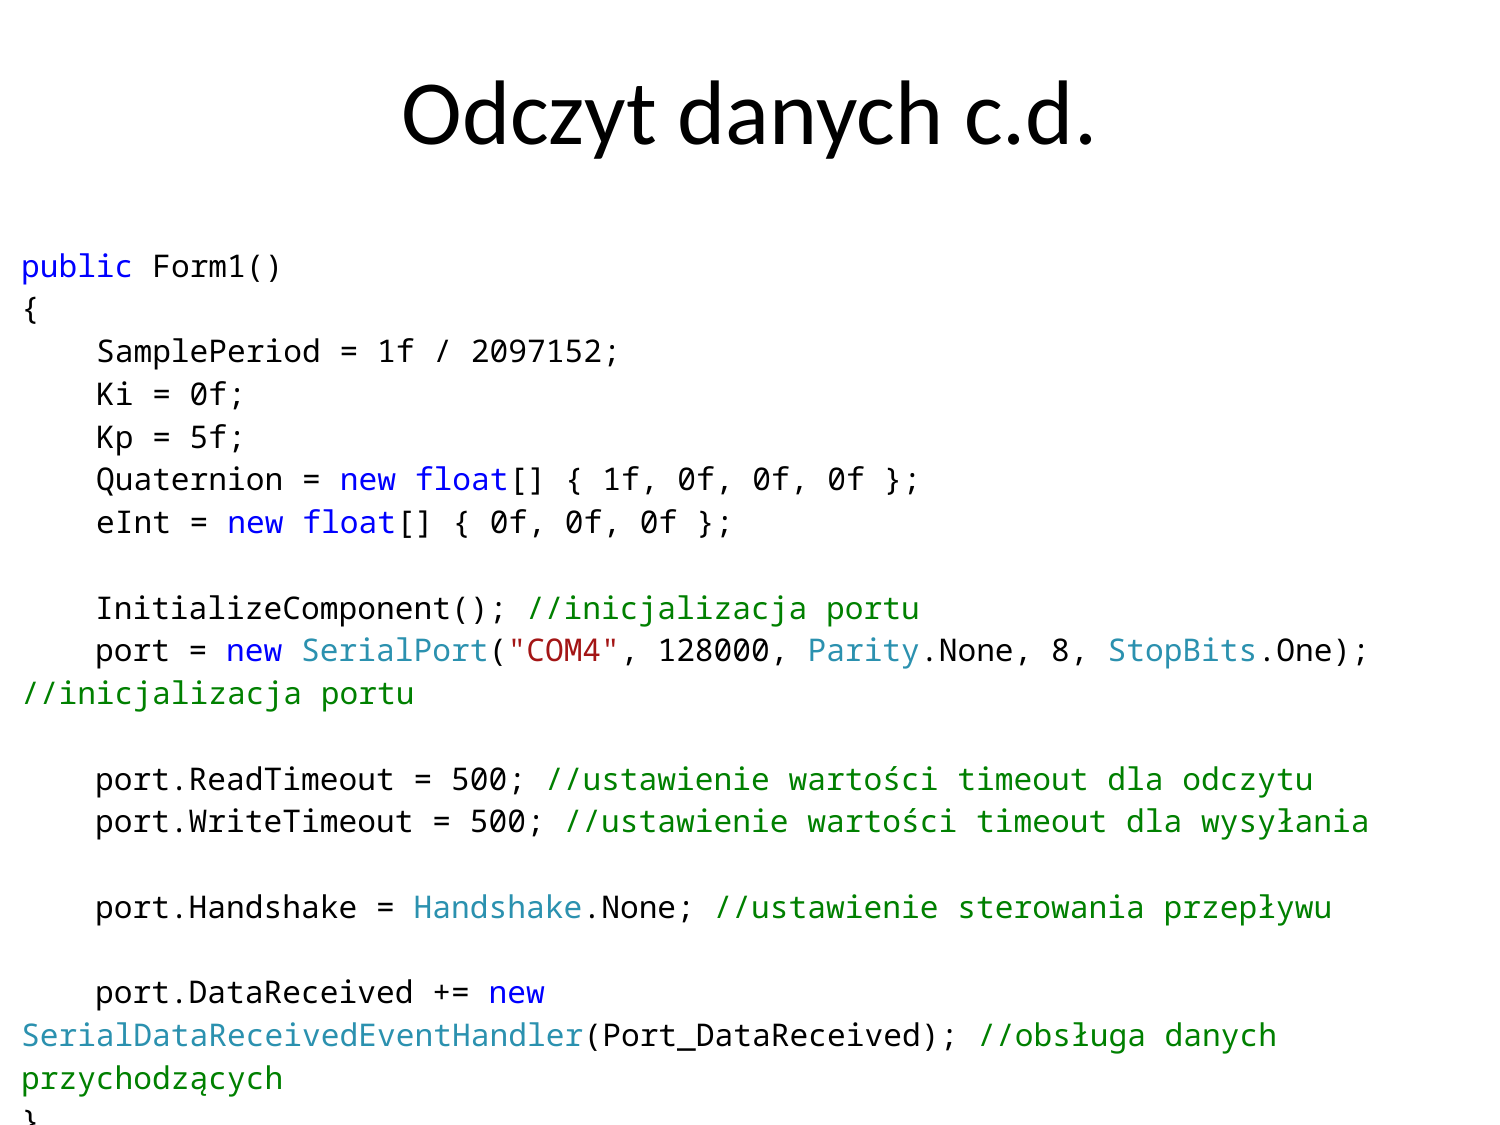

# Odczyt danych c.d.
public Form1()
{
 SamplePeriod = 1f / 2097152;
 Ki = 0f;
 Kp = 5f;
 Quaternion = new float[] { 1f, 0f, 0f, 0f };
 eInt = new float[] { 0f, 0f, 0f };
	InitializeComponent(); //inicjalizacja portu
	port = new SerialPort("COM4", 128000, Parity.None, 8, StopBits.One); //inicjalizacja portu
	port.ReadTimeout = 500; //ustawienie wartości timeout dla odczytu
	port.WriteTimeout = 500; //ustawienie wartości timeout dla wysyłania
	port.Handshake = Handshake.None; //ustawienie sterowania przepływu
	port.DataReceived += new SerialDataReceivedEventHandler(Port_DataReceived); //obsługa danych przychodzących
}